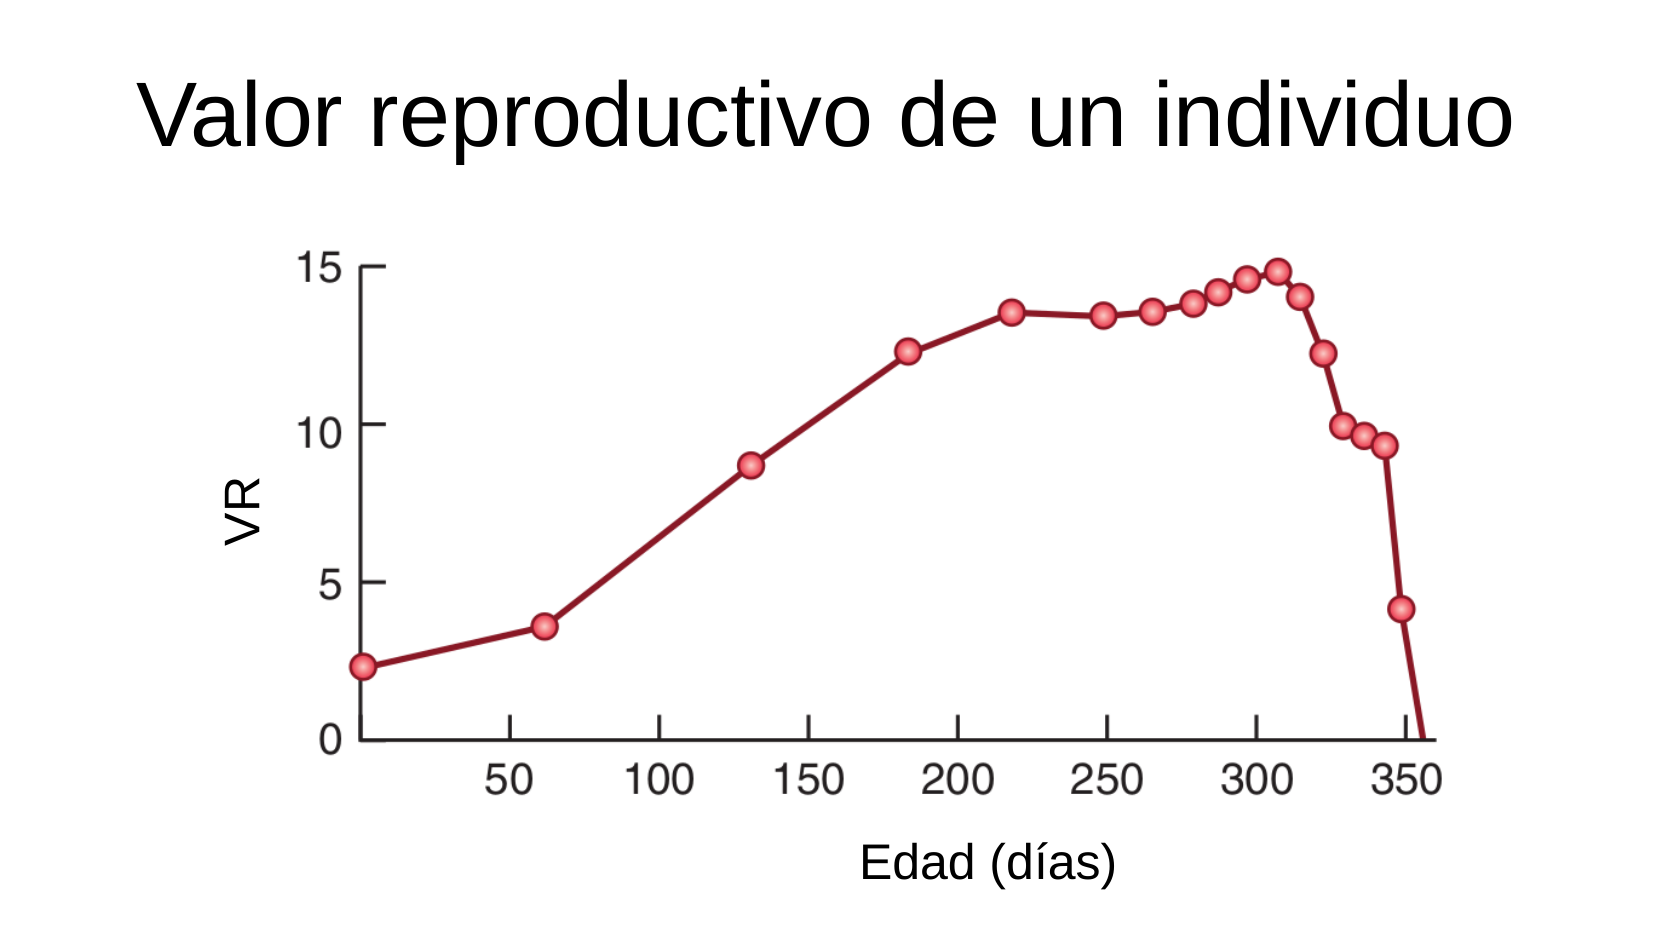

# Valor reproductivo de un individuo
VR
Edad (días)